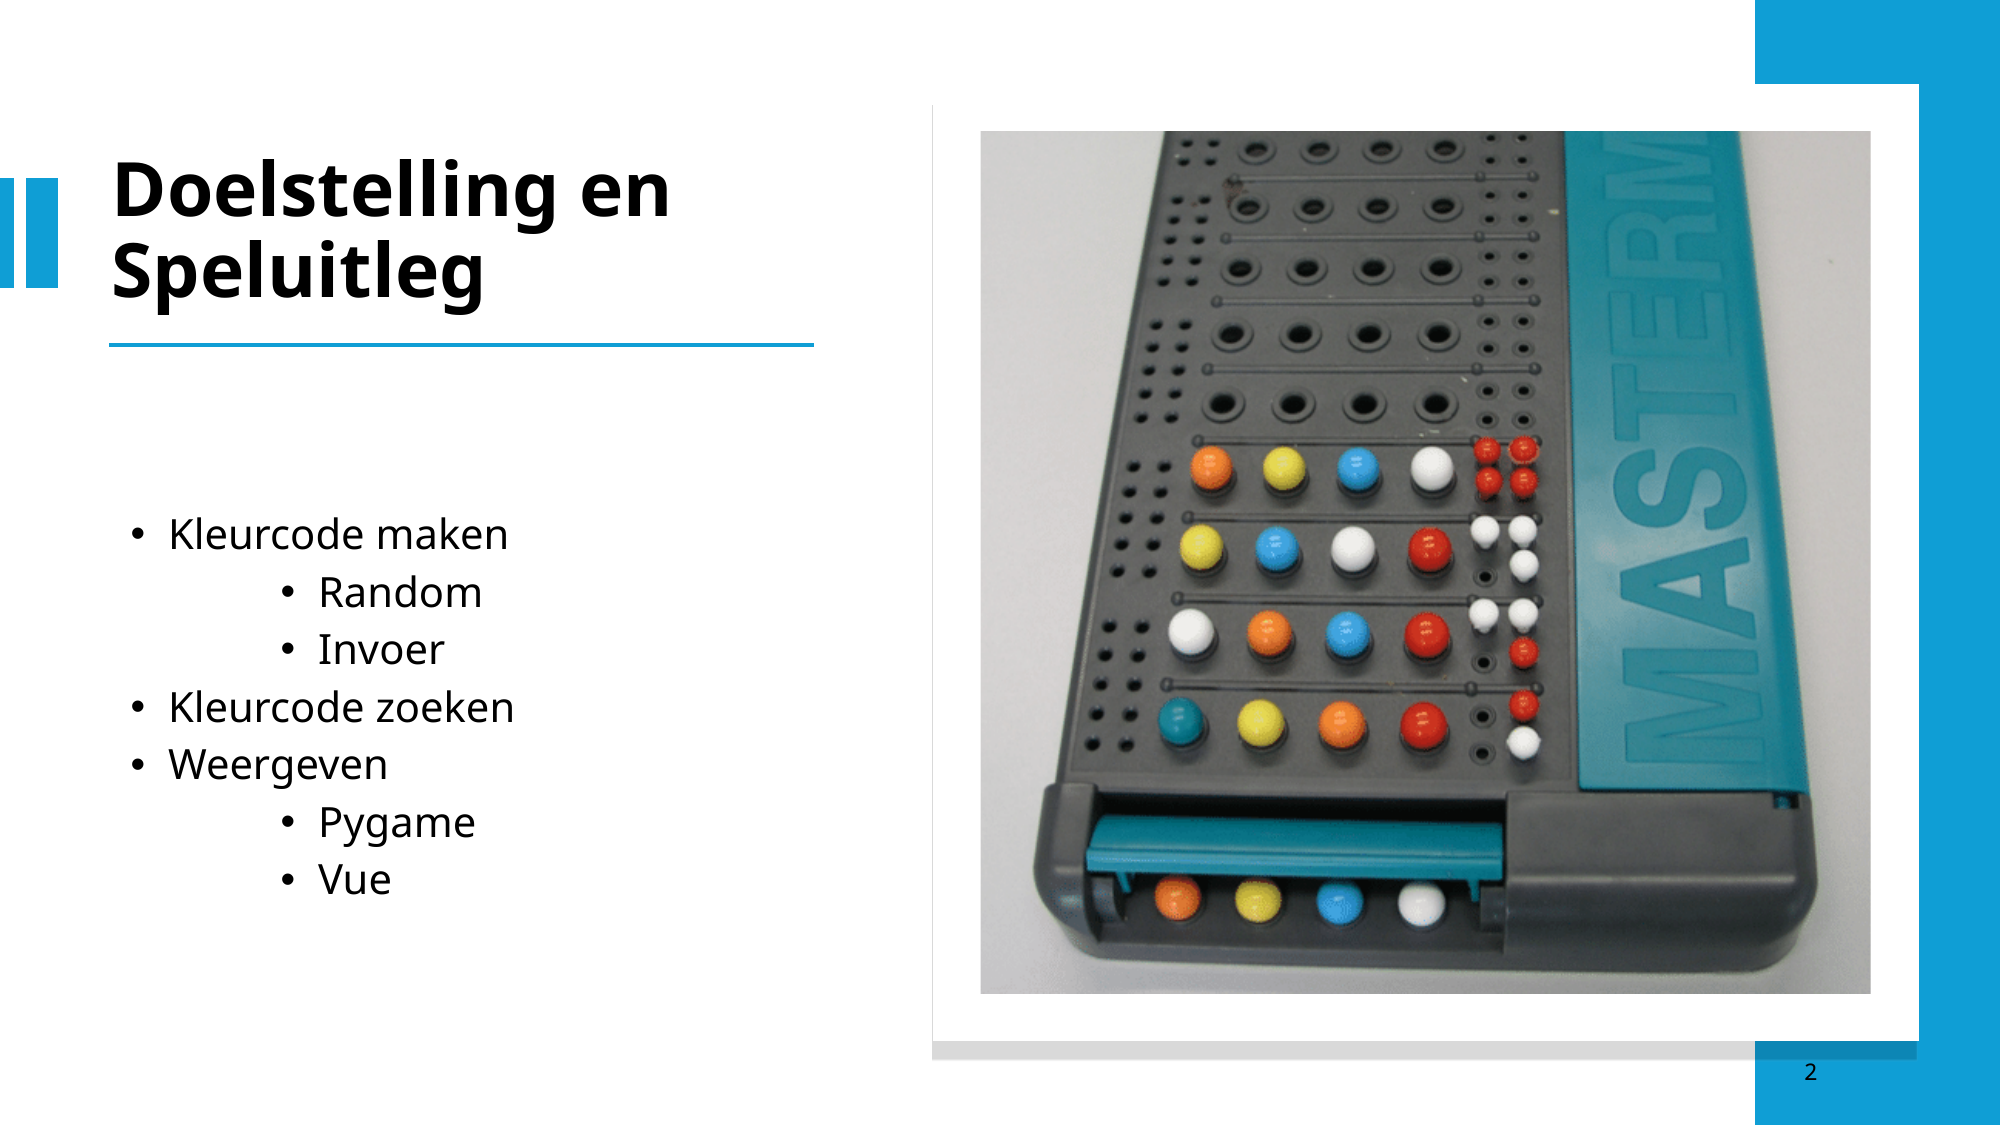

# Doelstelling en Speluitleg
Kleurcode maken
Random
Invoer
Kleurcode zoeken
Weergeven
Pygame
Vue